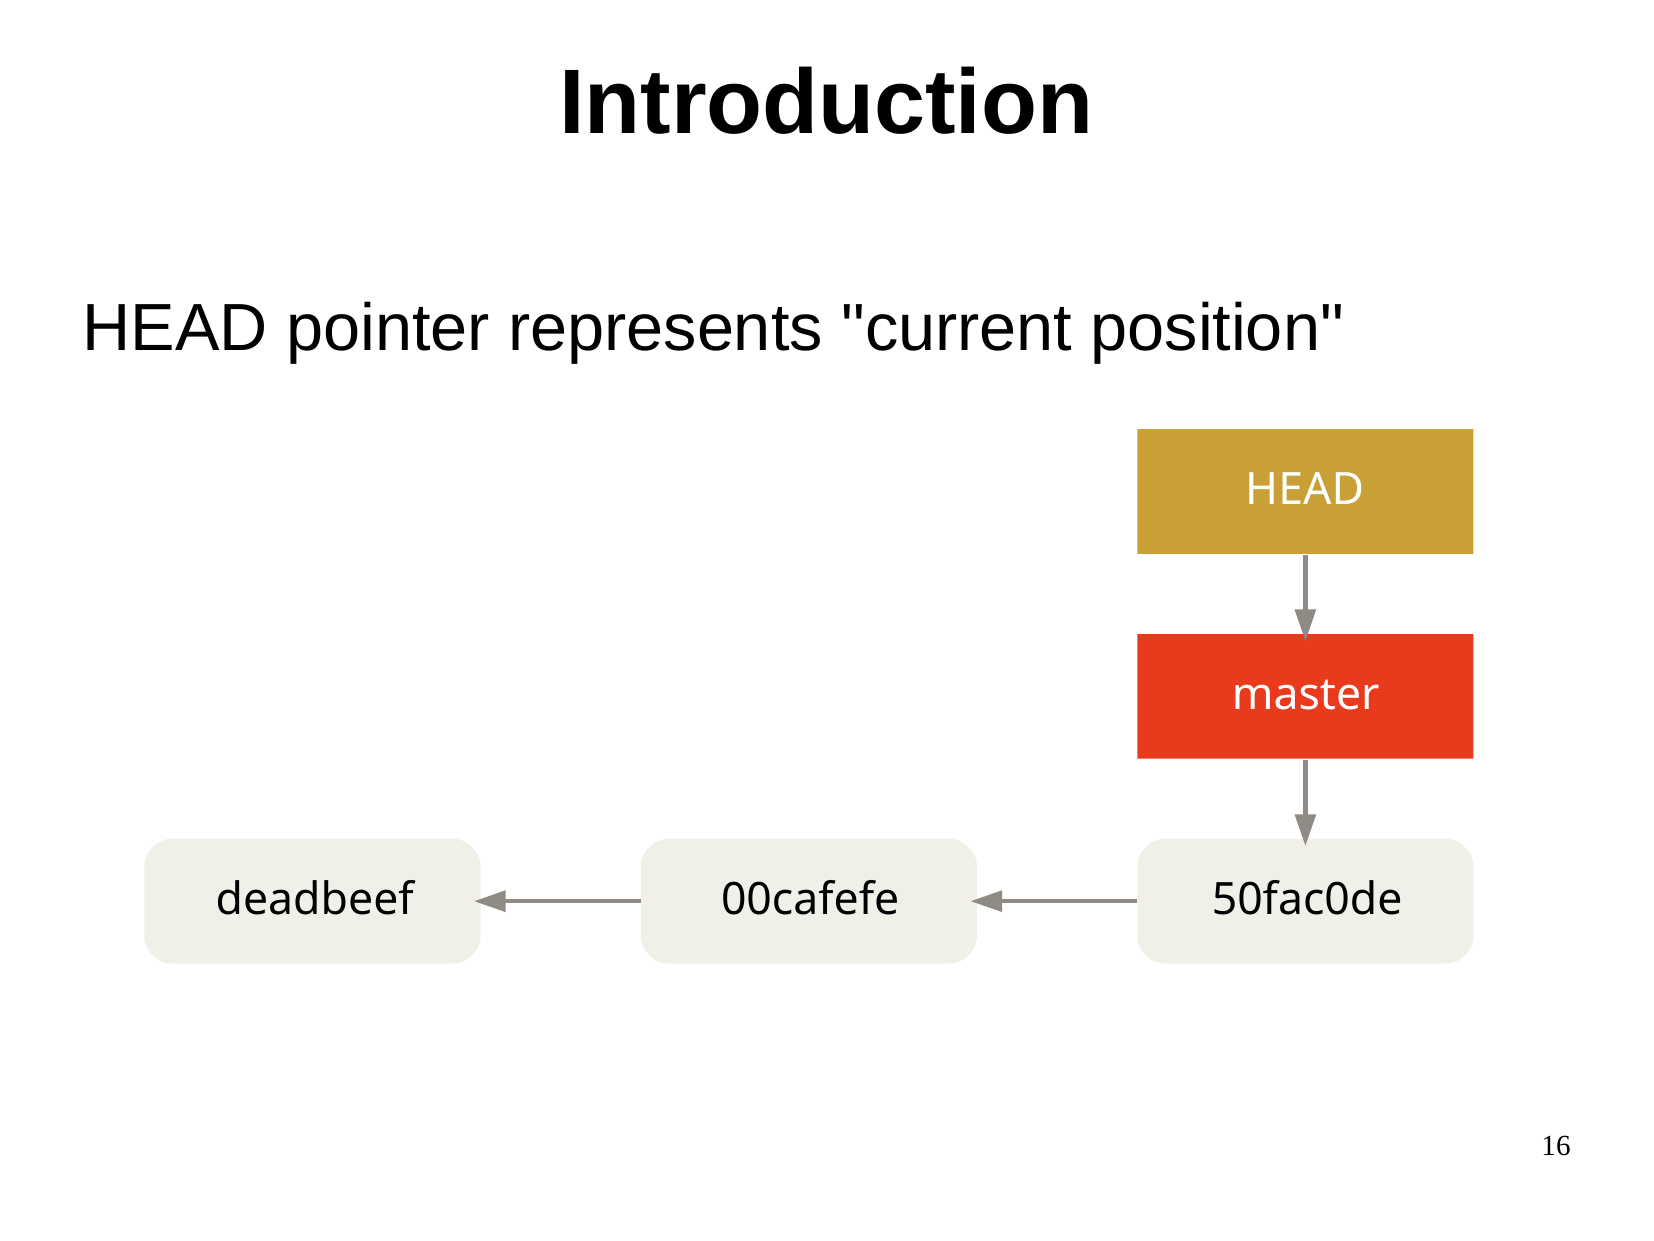

# Introduction
HEAD pointer represents "current position"
16